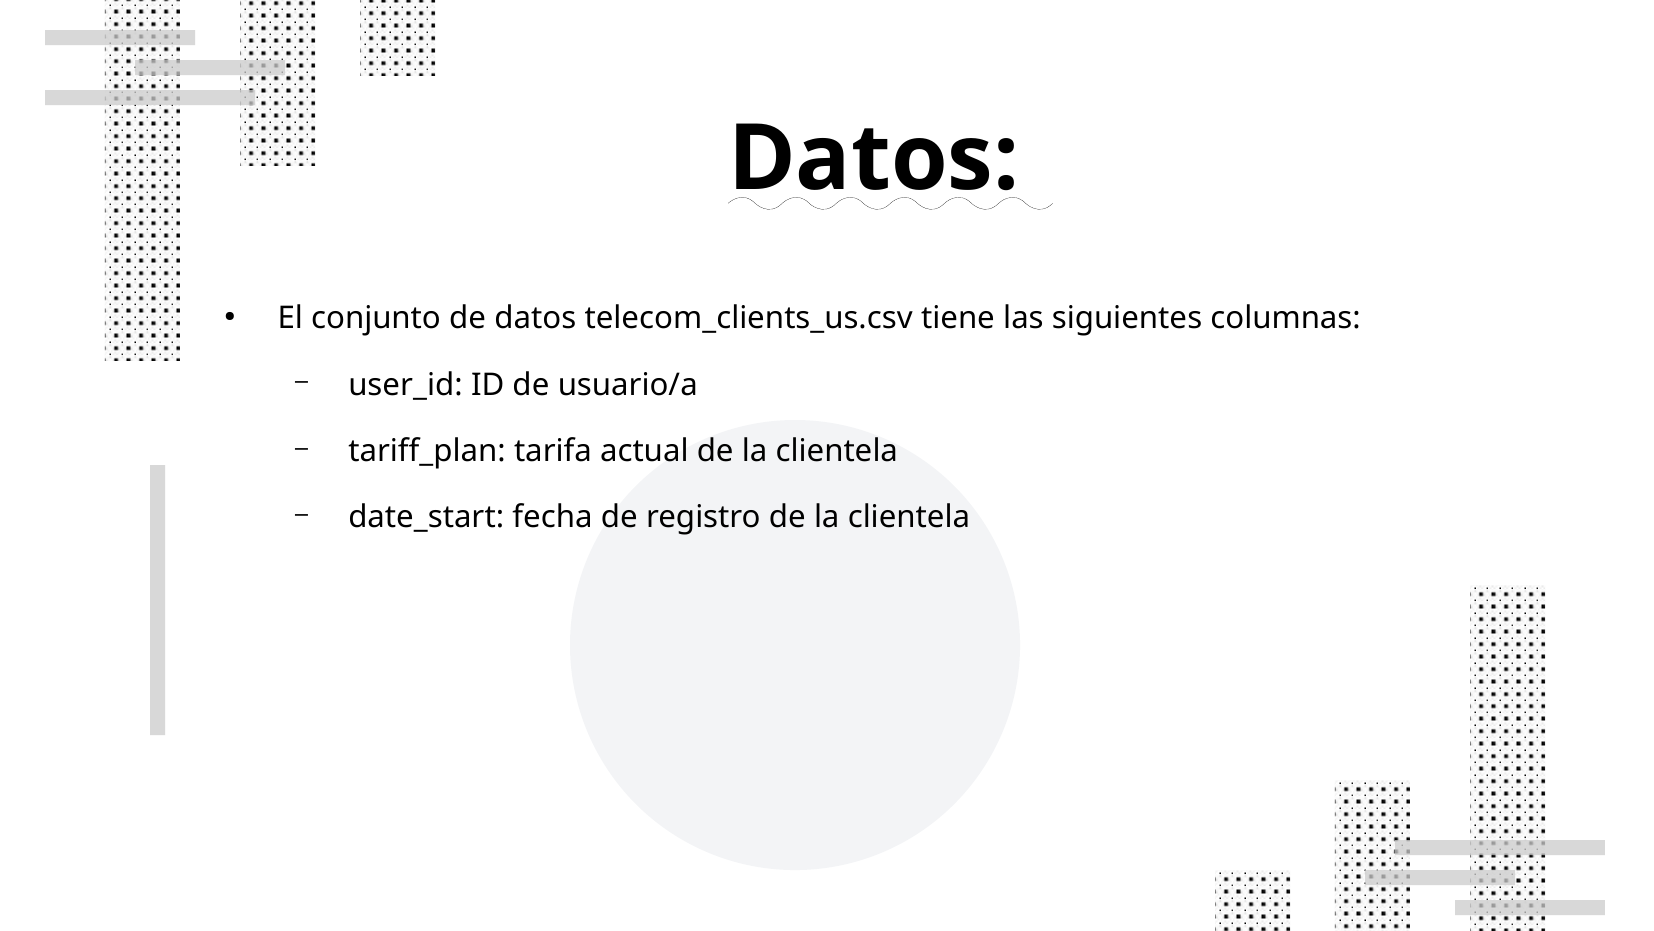

# Datos:
El conjunto de datos telecom_clients_us.csv tiene las siguientes columnas:
user_id: ID de usuario/a
tariff_plan: tarifa actual de la clientela
date_start: fecha de registro de la clientela